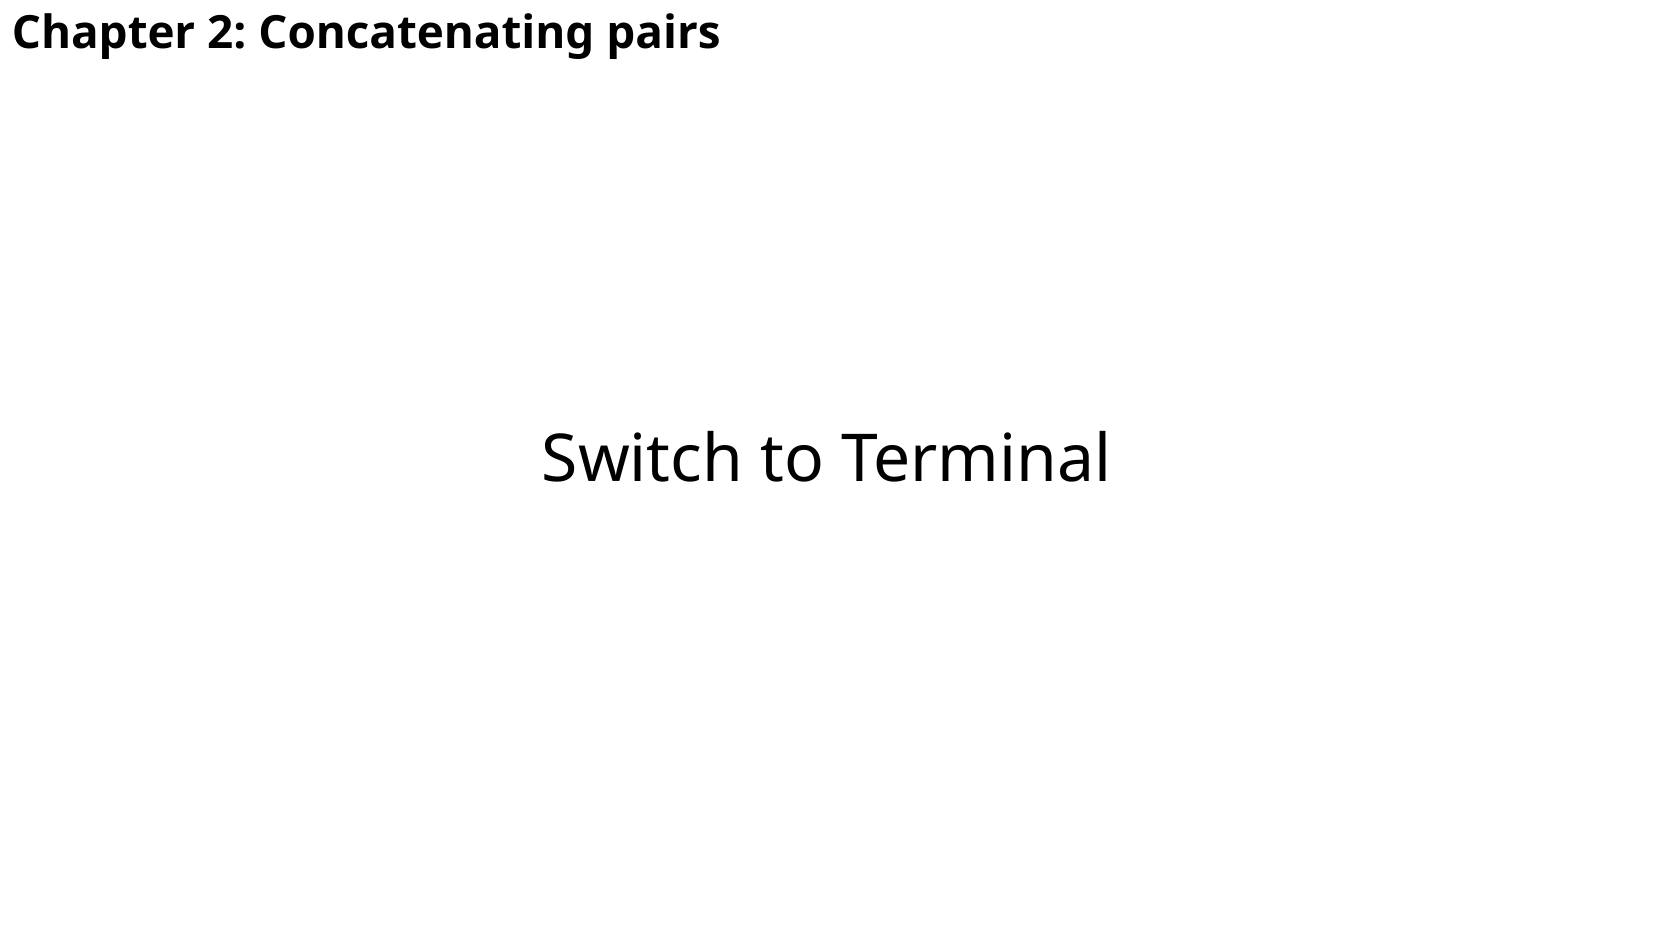

# Chapter 2: Concatenating pairs
Switch to Terminal